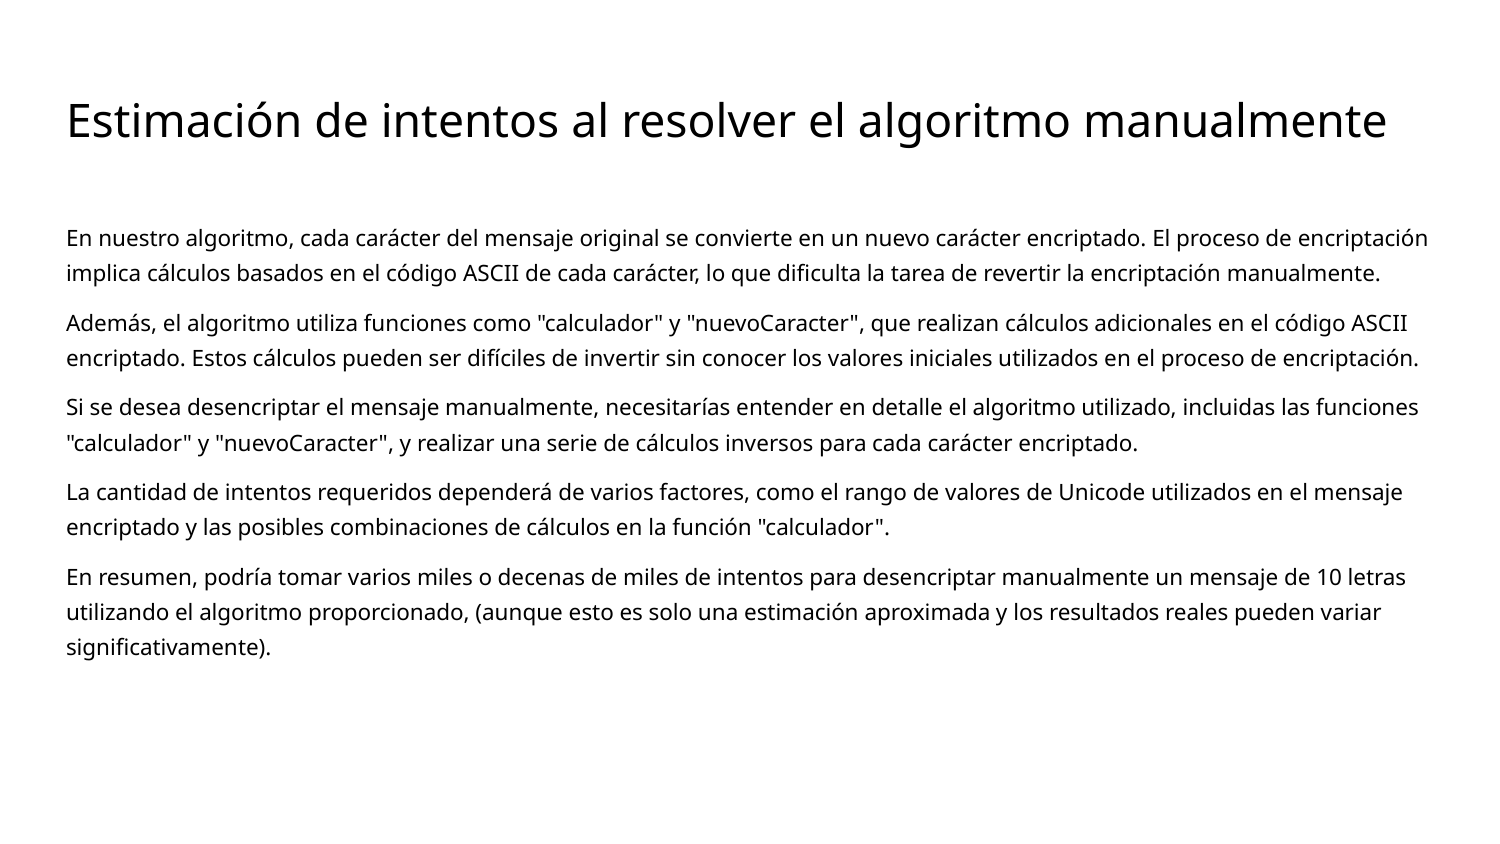

# Estimación de intentos al resolver el algoritmo manualmente
En nuestro algoritmo, cada carácter del mensaje original se convierte en un nuevo carácter encriptado. El proceso de encriptación implica cálculos basados en el código ASCII de cada carácter, lo que dificulta la tarea de revertir la encriptación manualmente.
Además, el algoritmo utiliza funciones como "calculador" y "nuevoCaracter", que realizan cálculos adicionales en el código ASCII encriptado. Estos cálculos pueden ser difíciles de invertir sin conocer los valores iniciales utilizados en el proceso de encriptación.
Si se desea desencriptar el mensaje manualmente, necesitarías entender en detalle el algoritmo utilizado, incluidas las funciones "calculador" y "nuevoCaracter", y realizar una serie de cálculos inversos para cada carácter encriptado.
La cantidad de intentos requeridos dependerá de varios factores, como el rango de valores de Unicode utilizados en el mensaje encriptado y las posibles combinaciones de cálculos en la función "calculador".
En resumen, podría tomar varios miles o decenas de miles de intentos para desencriptar manualmente un mensaje de 10 letras utilizando el algoritmo proporcionado, (aunque esto es solo una estimación aproximada y los resultados reales pueden variar significativamente).